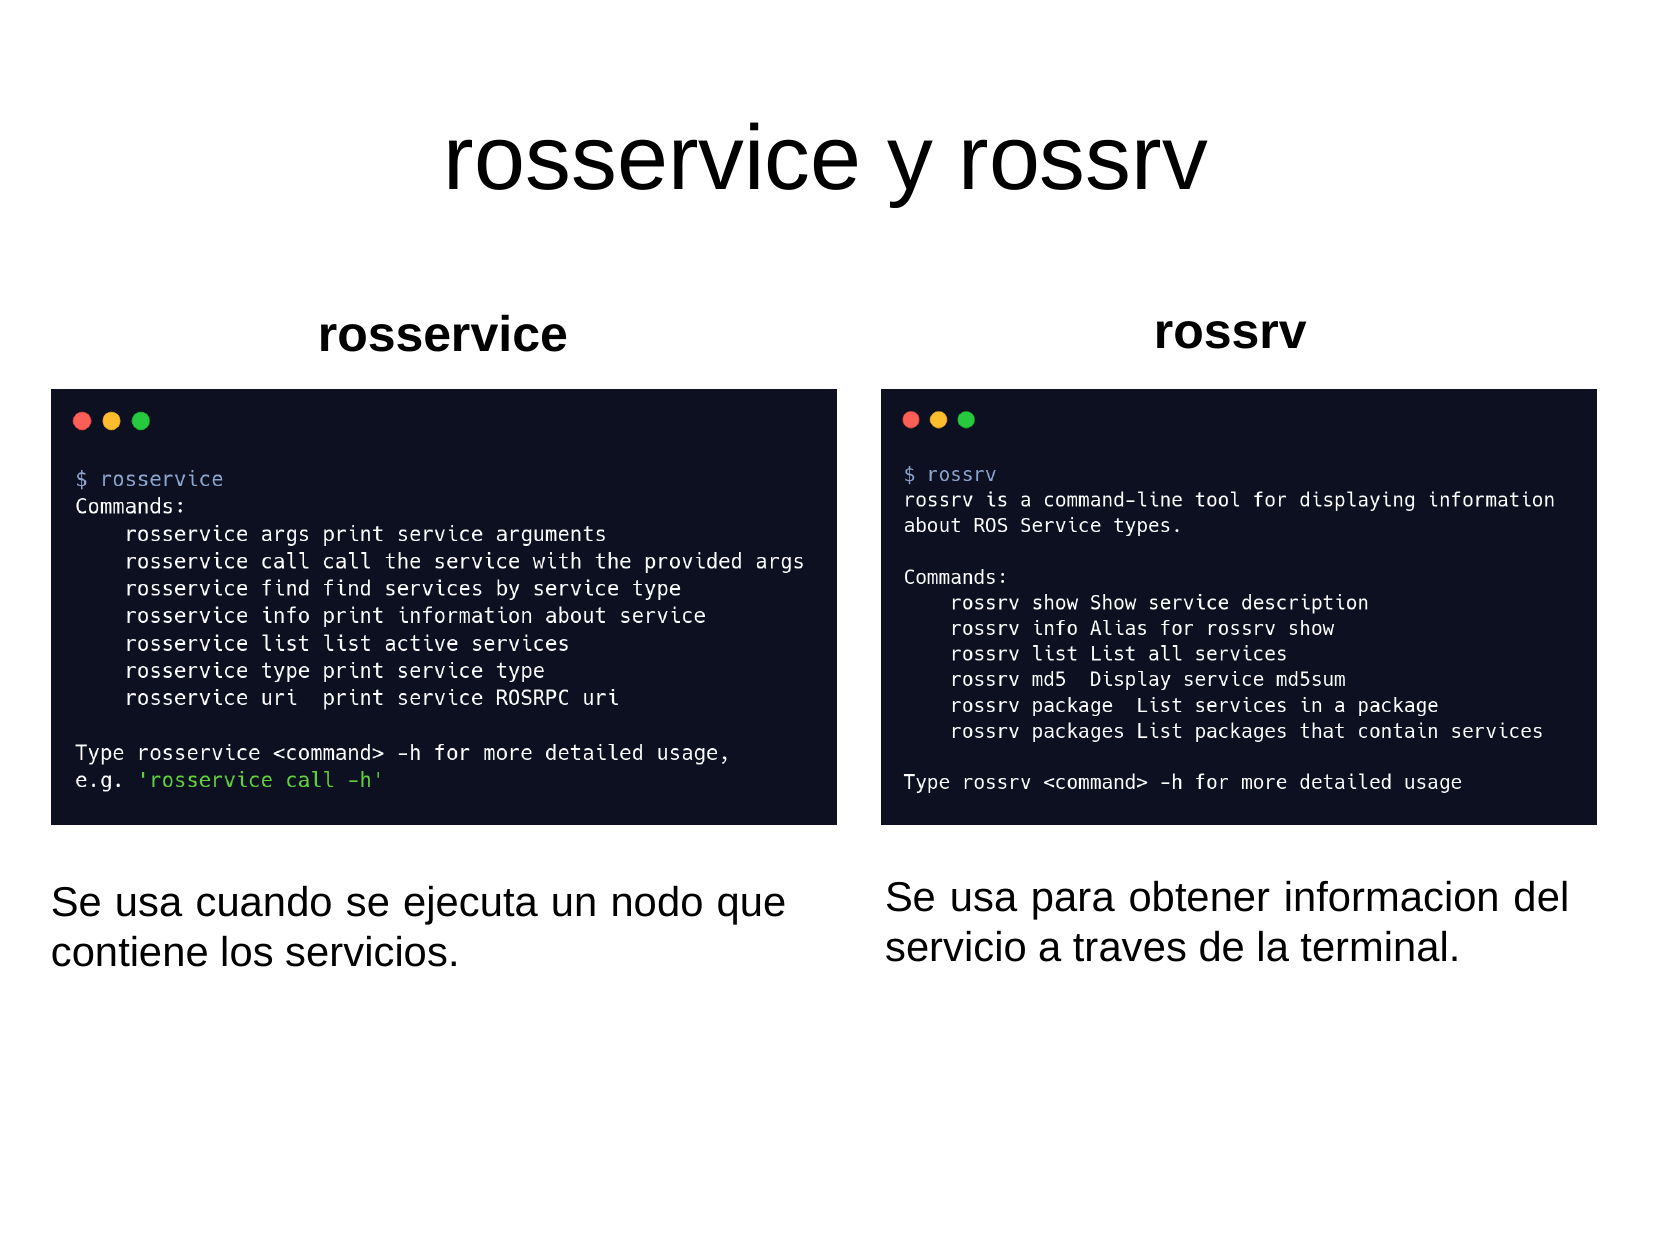

# rosservice y rossrv
rossrv
rosservice
Se usa cuando se ejecuta un nodo que contiene los servicios.
Se usa para obtener informacion del servicio a traves de la terminal.